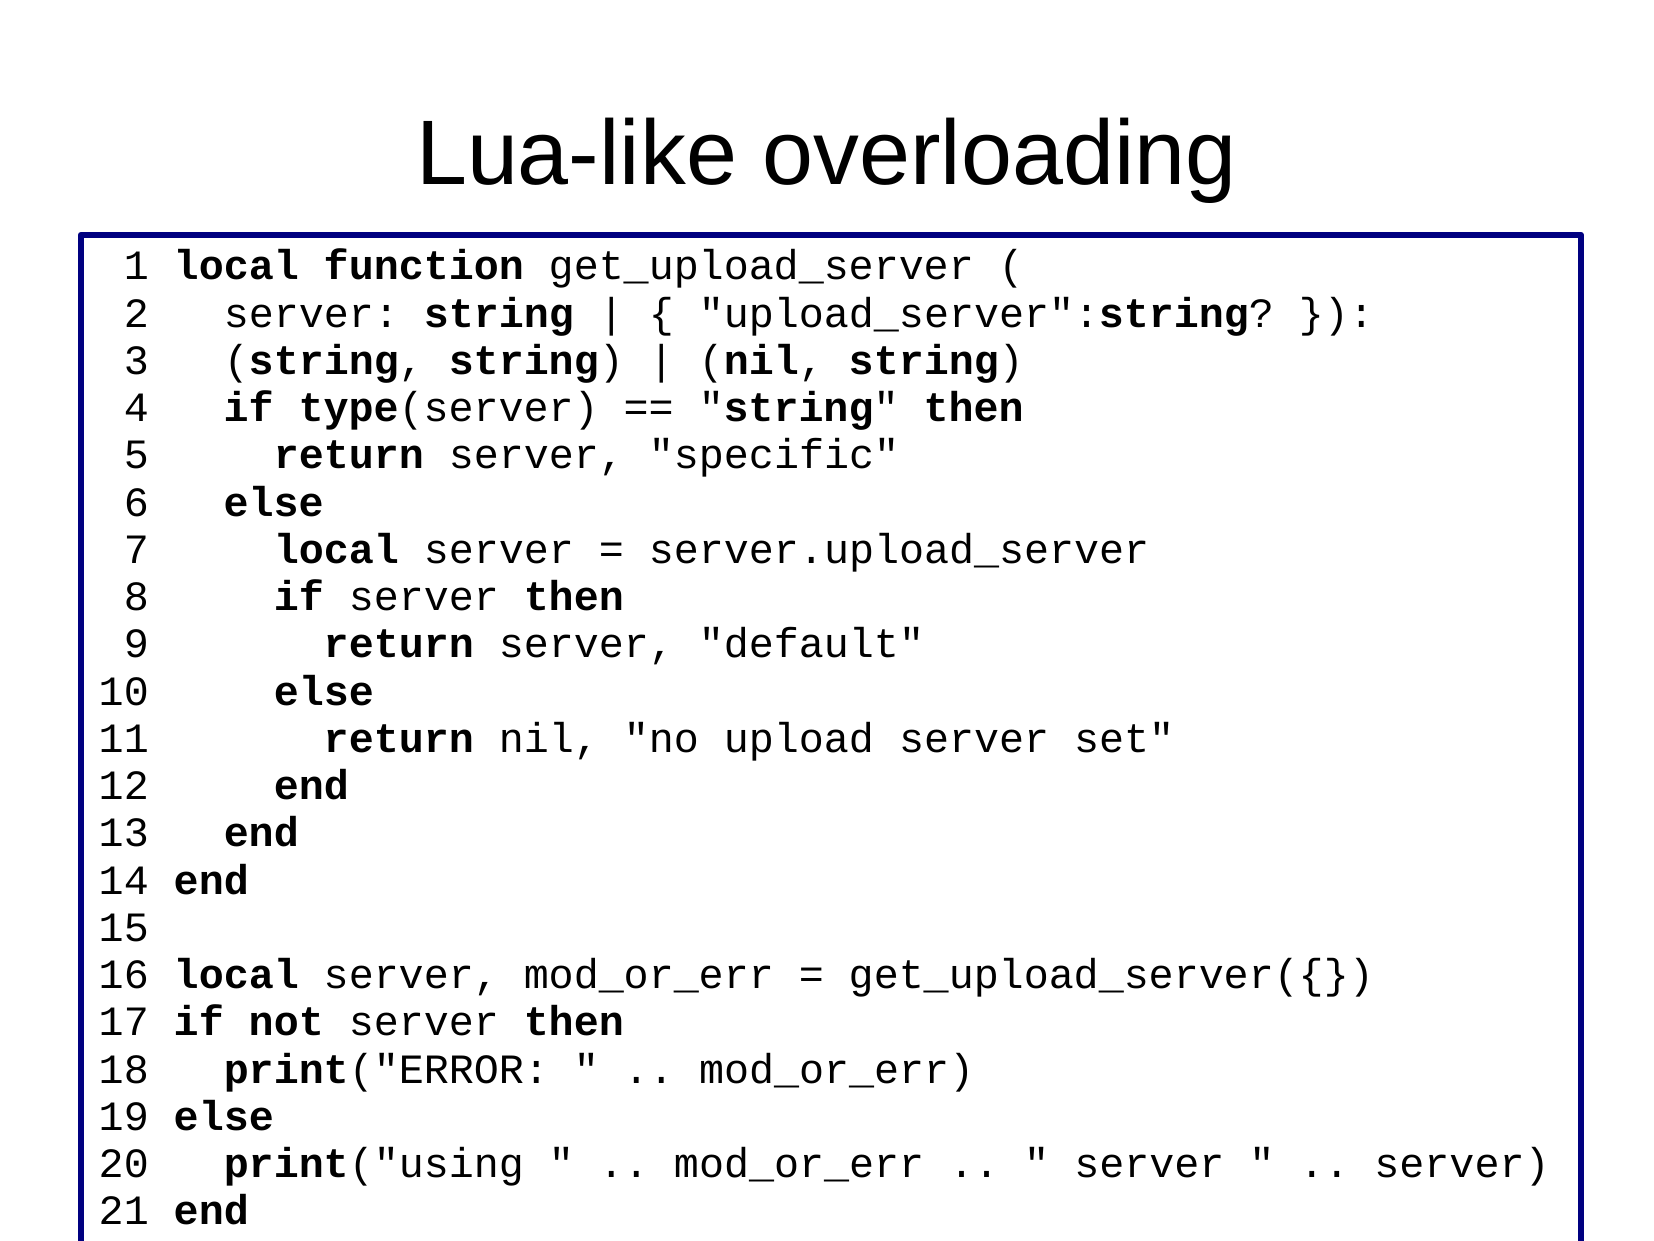

# Lua-like overloading
 1 local function get_upload_server (
 2 server: string | { "upload_server":string? }):
 3 (string, string) | (nil, string)
 4 if type(server) == "string" then
 5 return server, "specific"
 6 else
 7 local server = server.upload_server
 8 if server then
 9 return server, "default"
10 else
11 return nil, "no upload server set"
12 end
13 end
14 end
15
16 local server, mod_or_err = get_upload_server({})
17 if not server then
18 print("ERROR: " .. mod_or_err)
19 else
20 print("using " .. mod_or_err .. " server " .. server)
21 end